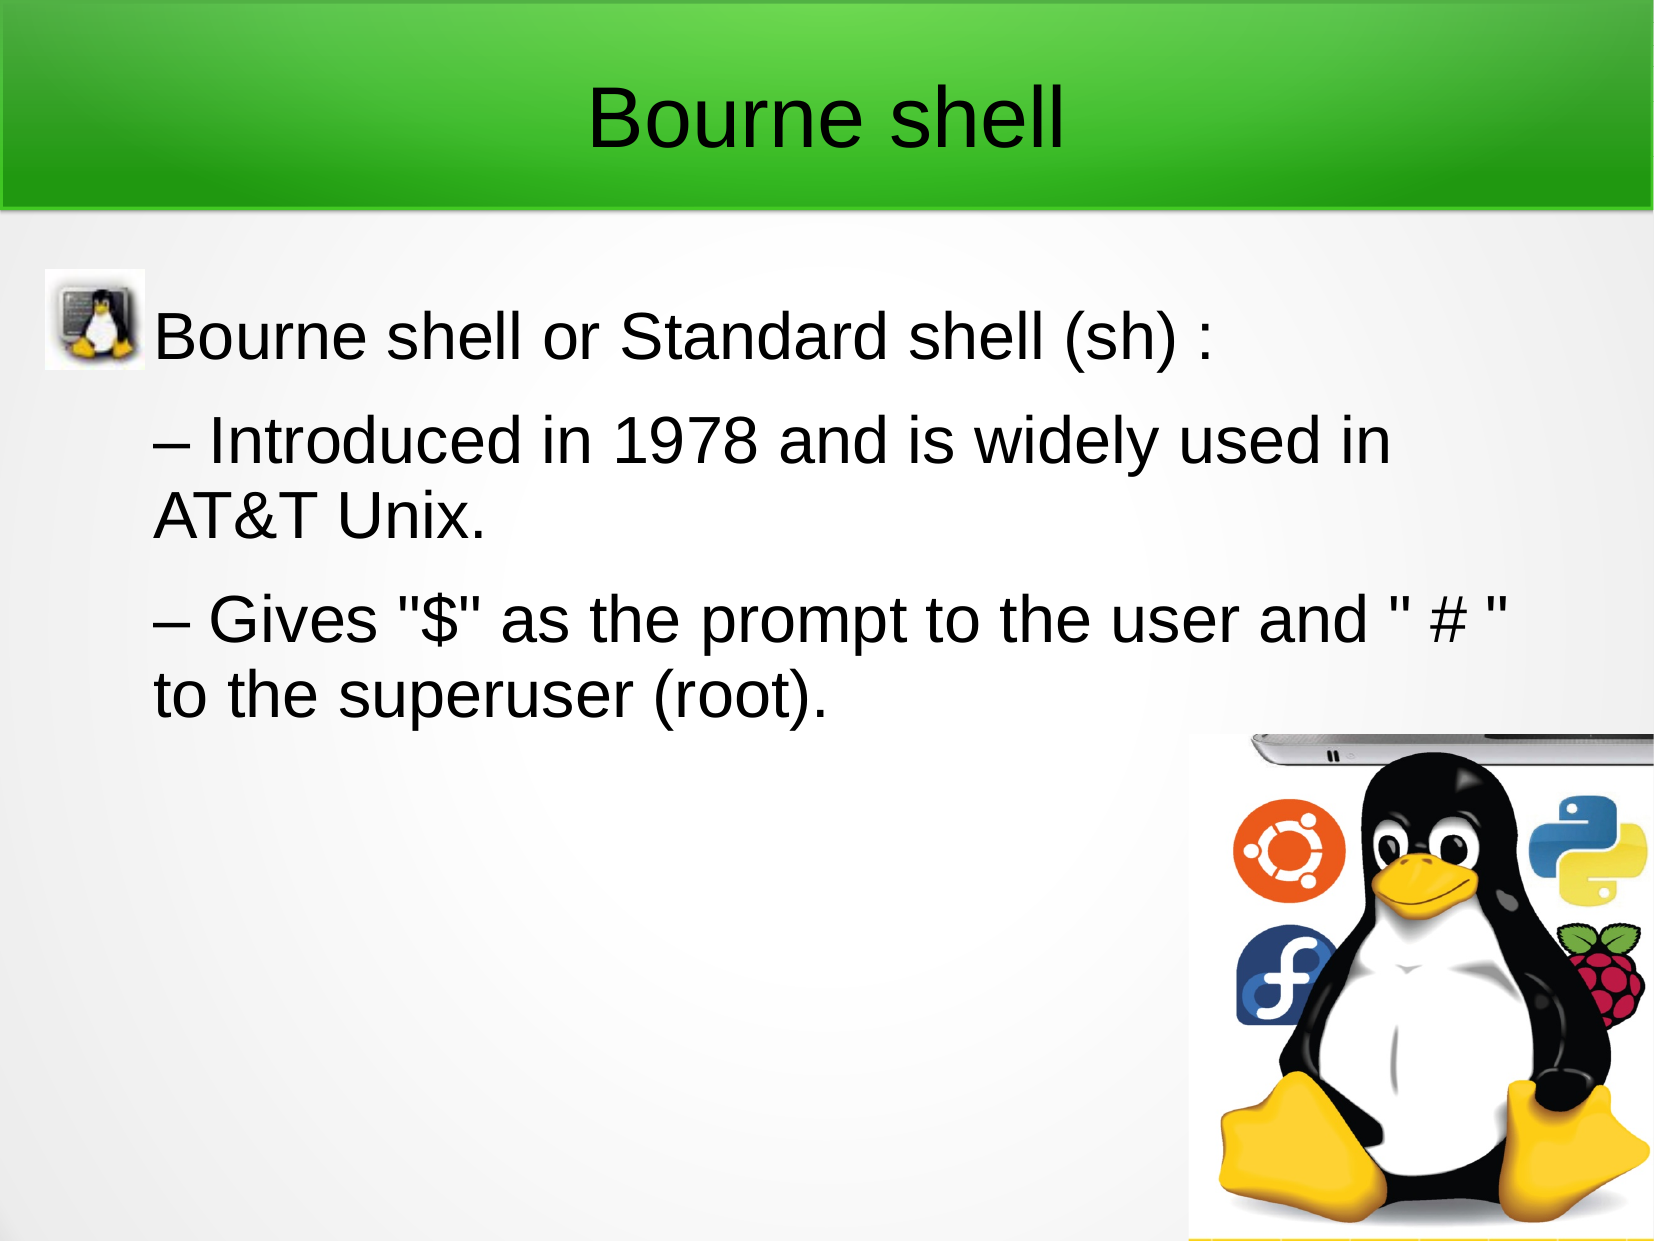

# Bourne shell
Bourne shell or Standard shell (sh) :
– Introduced in 1978 and is widely used in AT&T Unix.
– Gives "$" as the prompt to the user and " # " to the superuser (root).